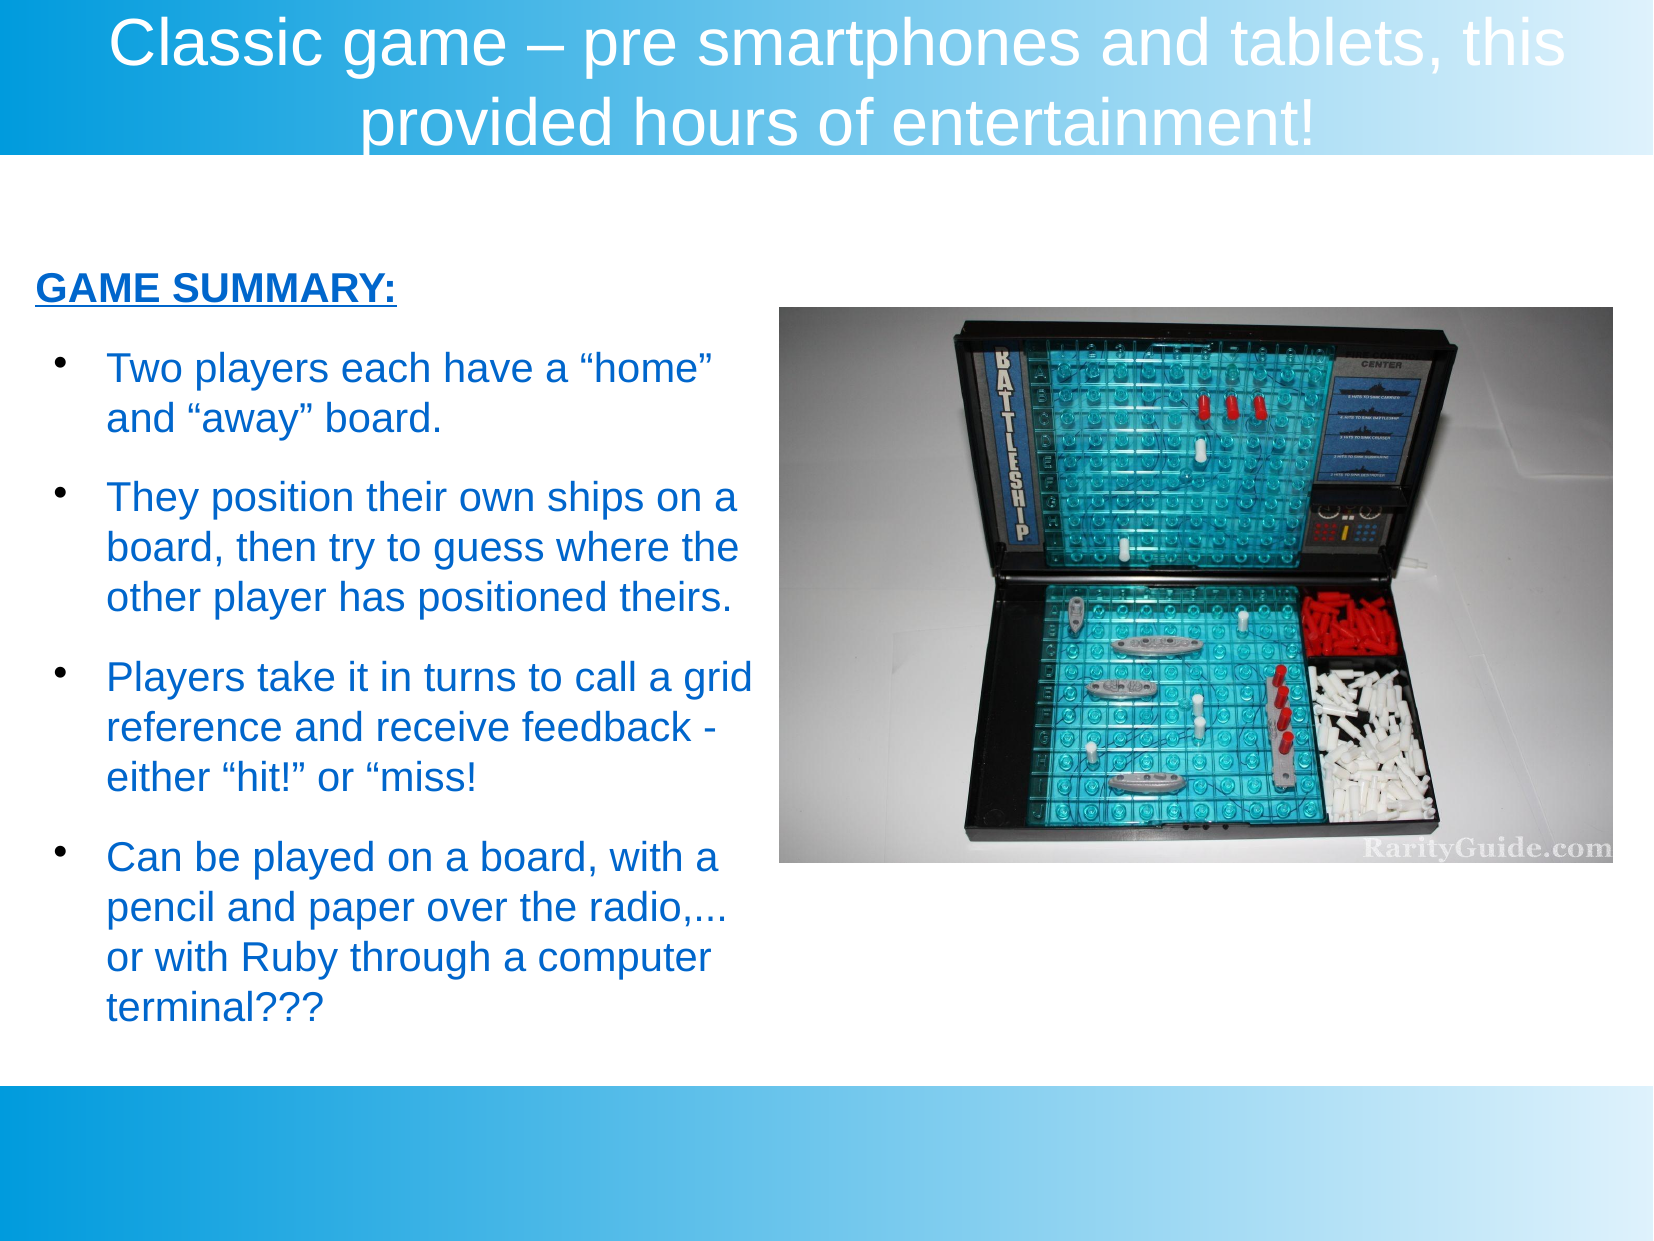

Classic game – pre smartphones and tablets, this provided hours of entertainment!
GAME SUMMARY:
Two players each have a “home” and “away” board.
They position their own ships on a board, then try to guess where the other player has positioned theirs.
Players take it in turns to call a grid reference and receive feedback - either “hit!” or “miss!
Can be played on a board, with a pencil and paper over the radio,... or with Ruby through a computer terminal???